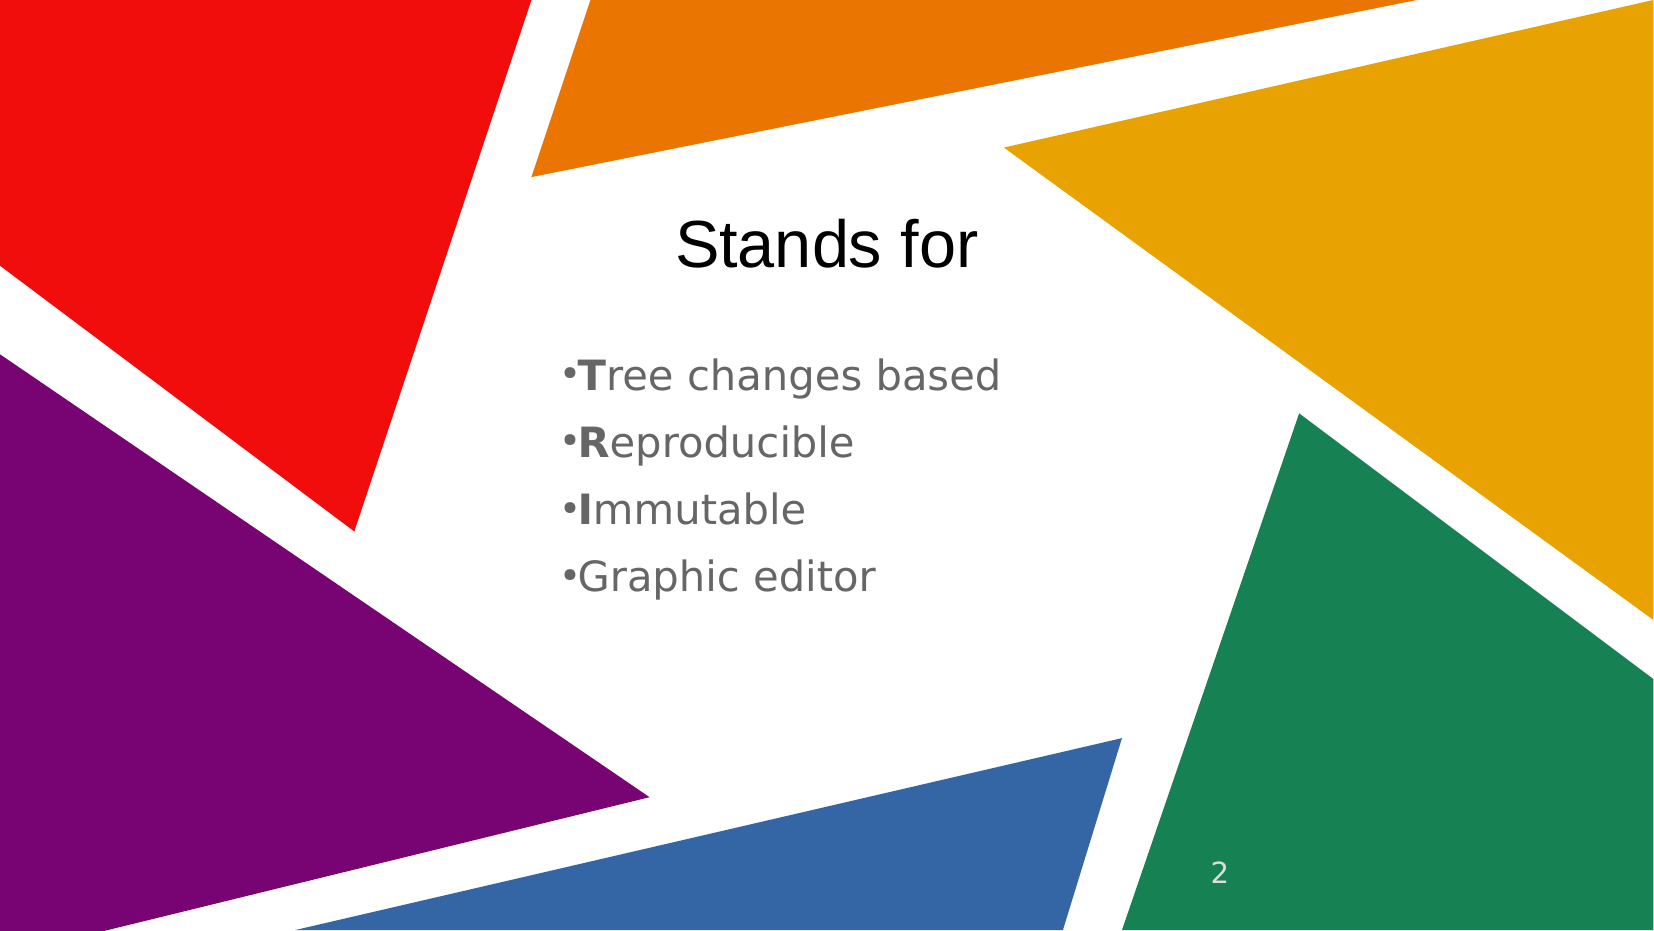

# Stands for
Tree changes based
Reproducible
Immutable
Graphic editor